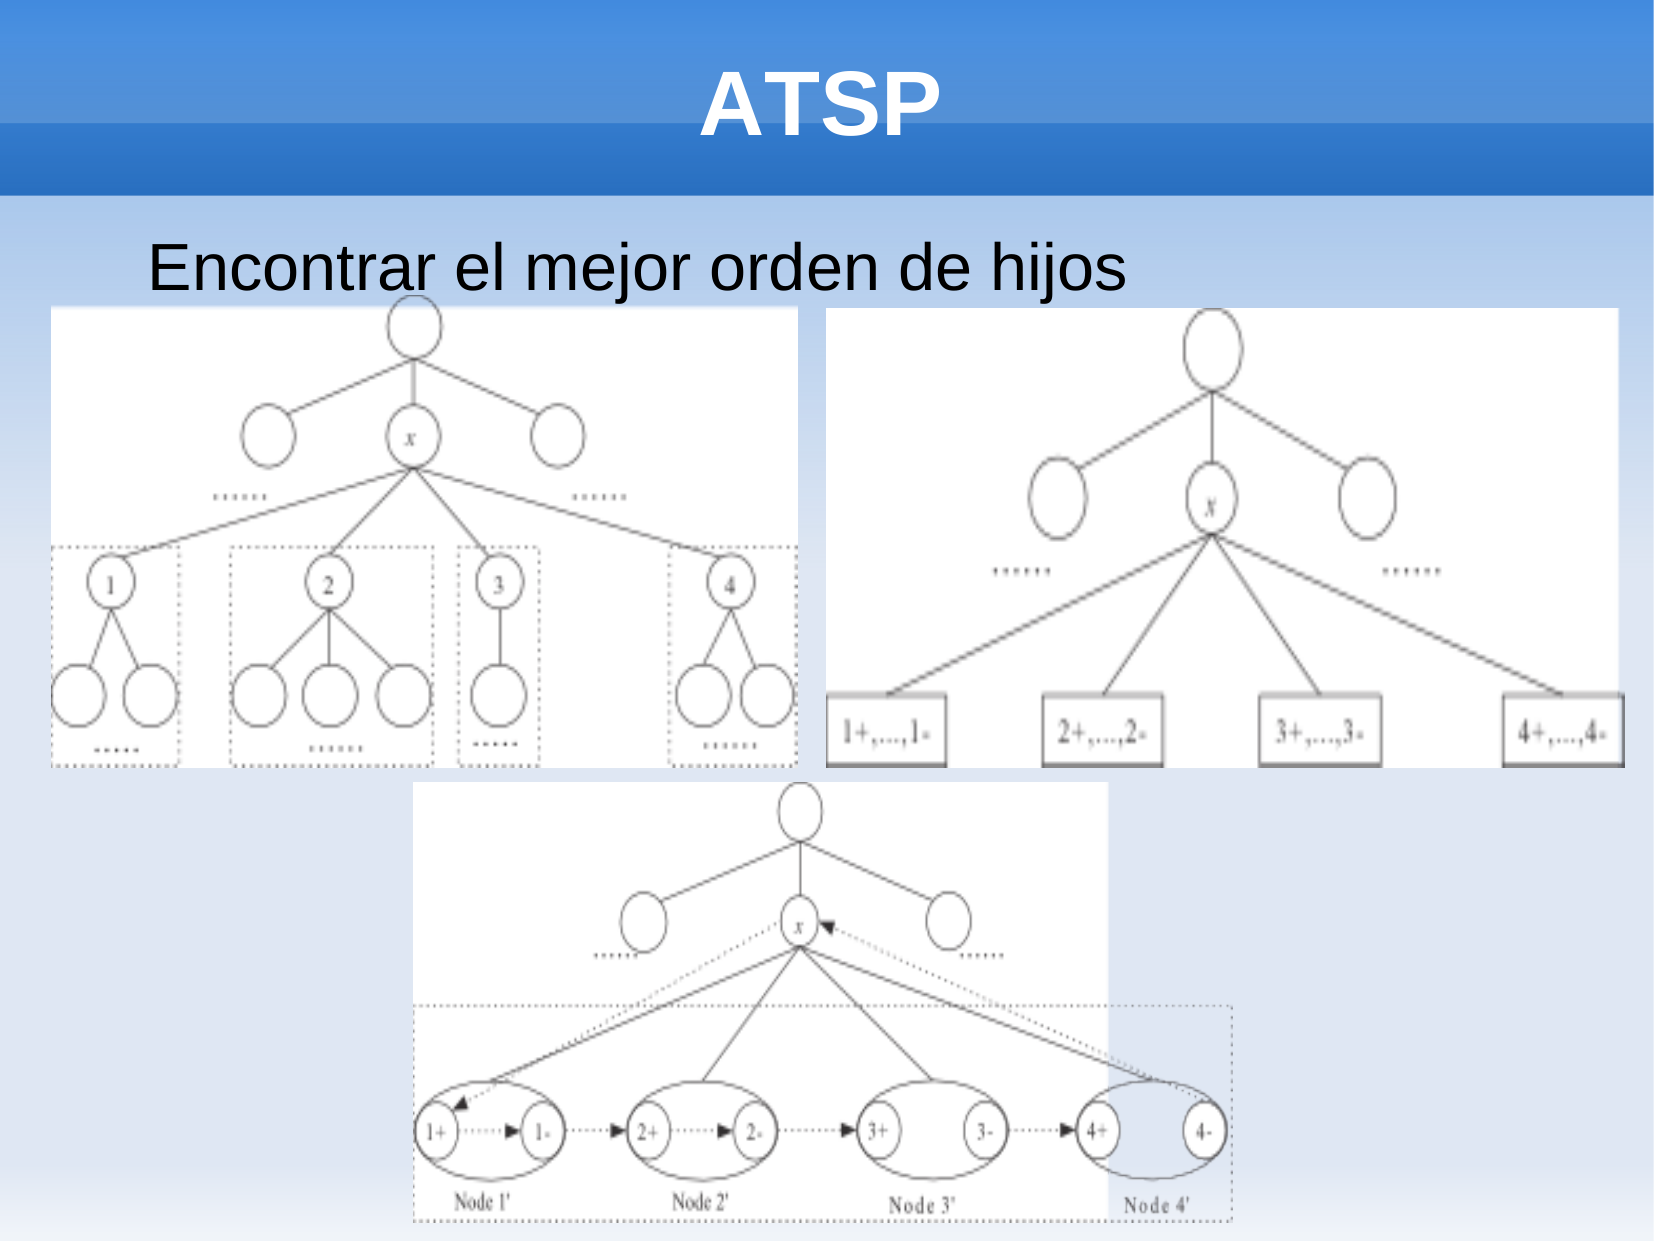

# ATSP
Encontrar el mejor orden de hijos